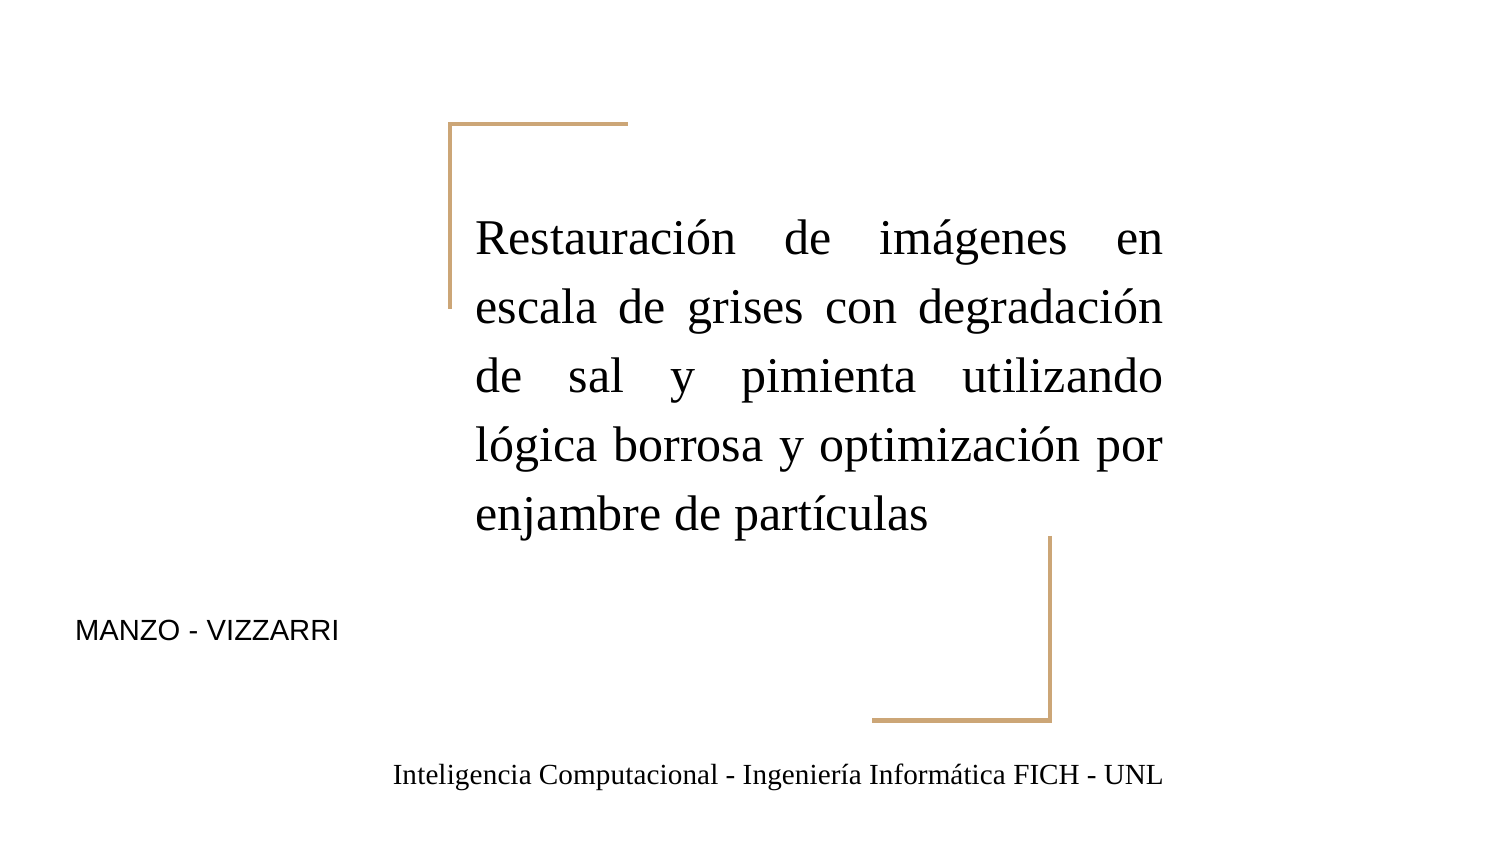

# Restauración de imágenes en escala de grises con degradación de sal y pimienta utilizando lógica borrosa y optimización por enjambre de partículas
MANZO - VIZZARRI
Inteligencia Computacional - Ingeniería Informática FICH - UNL